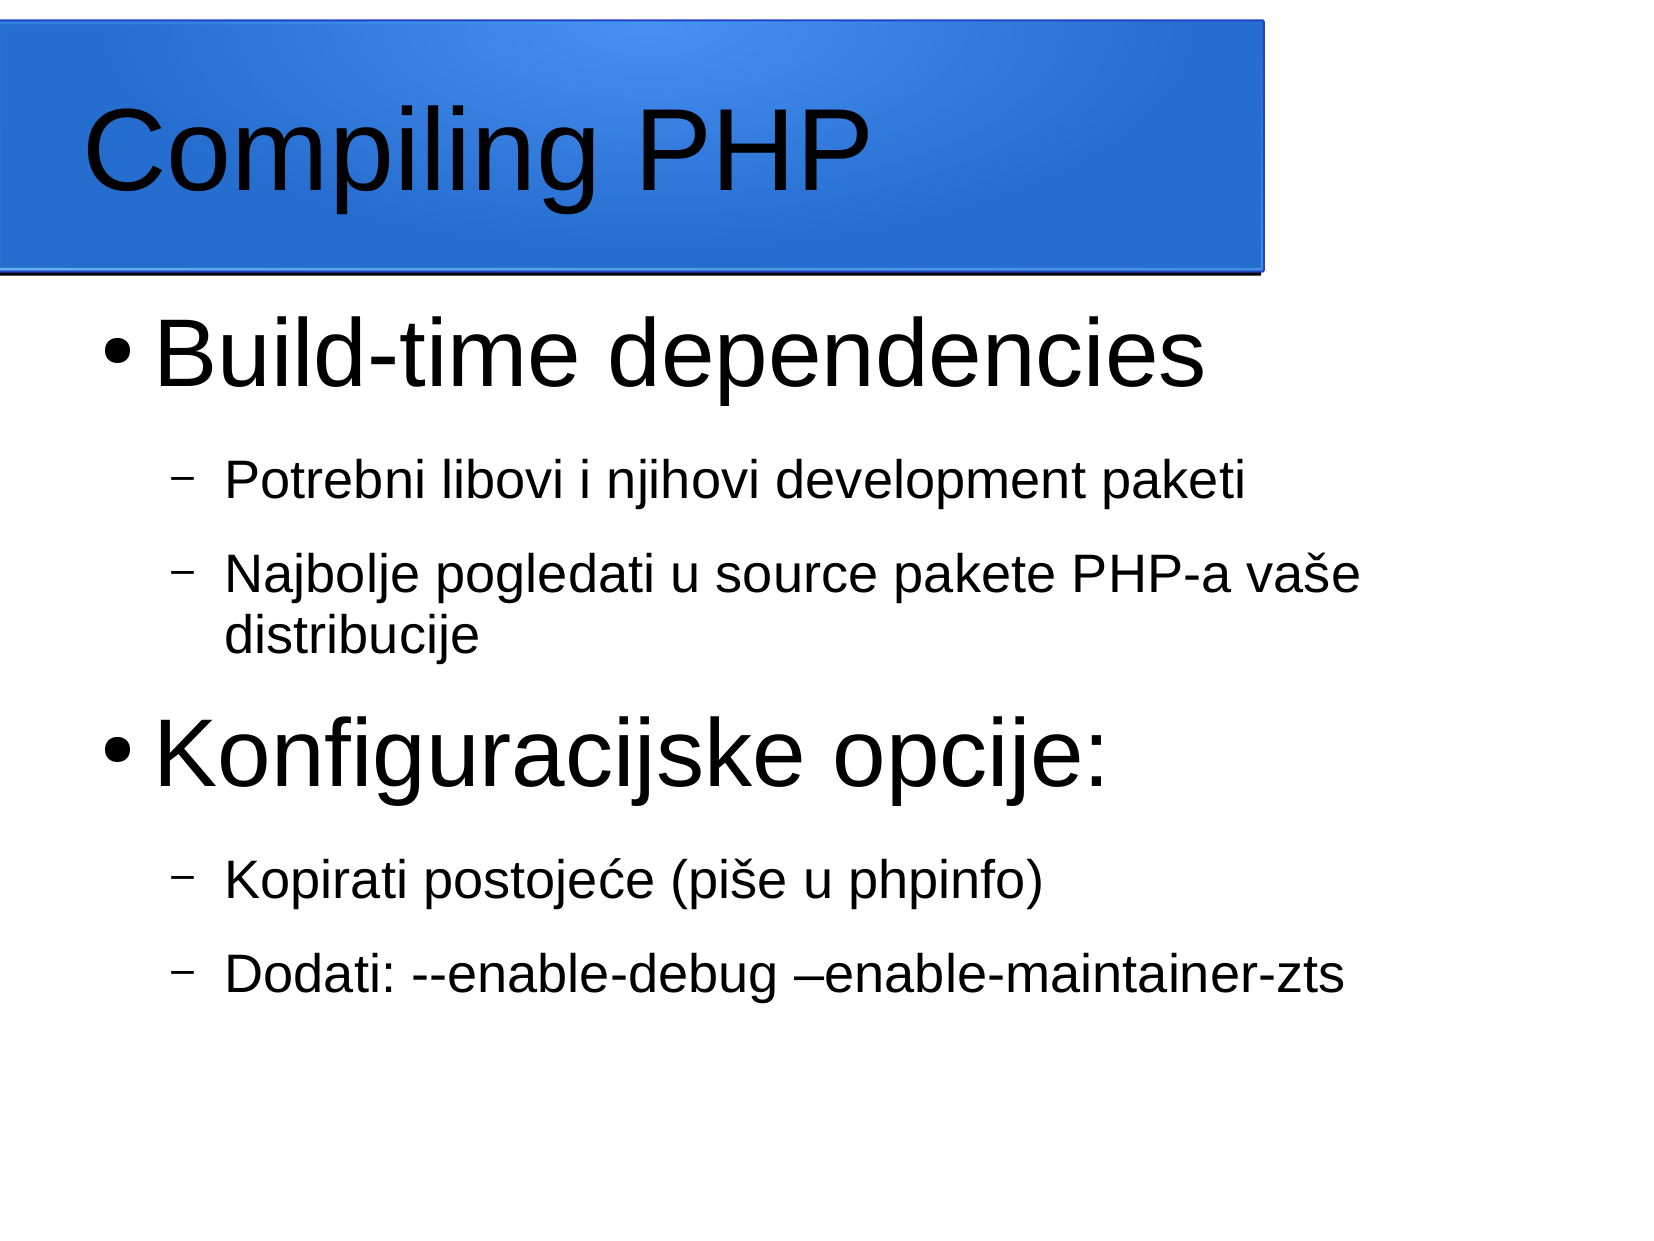

# Compiling PHP
Build-time dependencies
Potrebni libovi i njihovi development paketi
Najbolje pogledati u source pakete PHP-a vaše distribucije
Konfiguracijske opcije:
Kopirati postojeće (piše u phpinfo)
Dodati: --enable-debug –enable-maintainer-zts